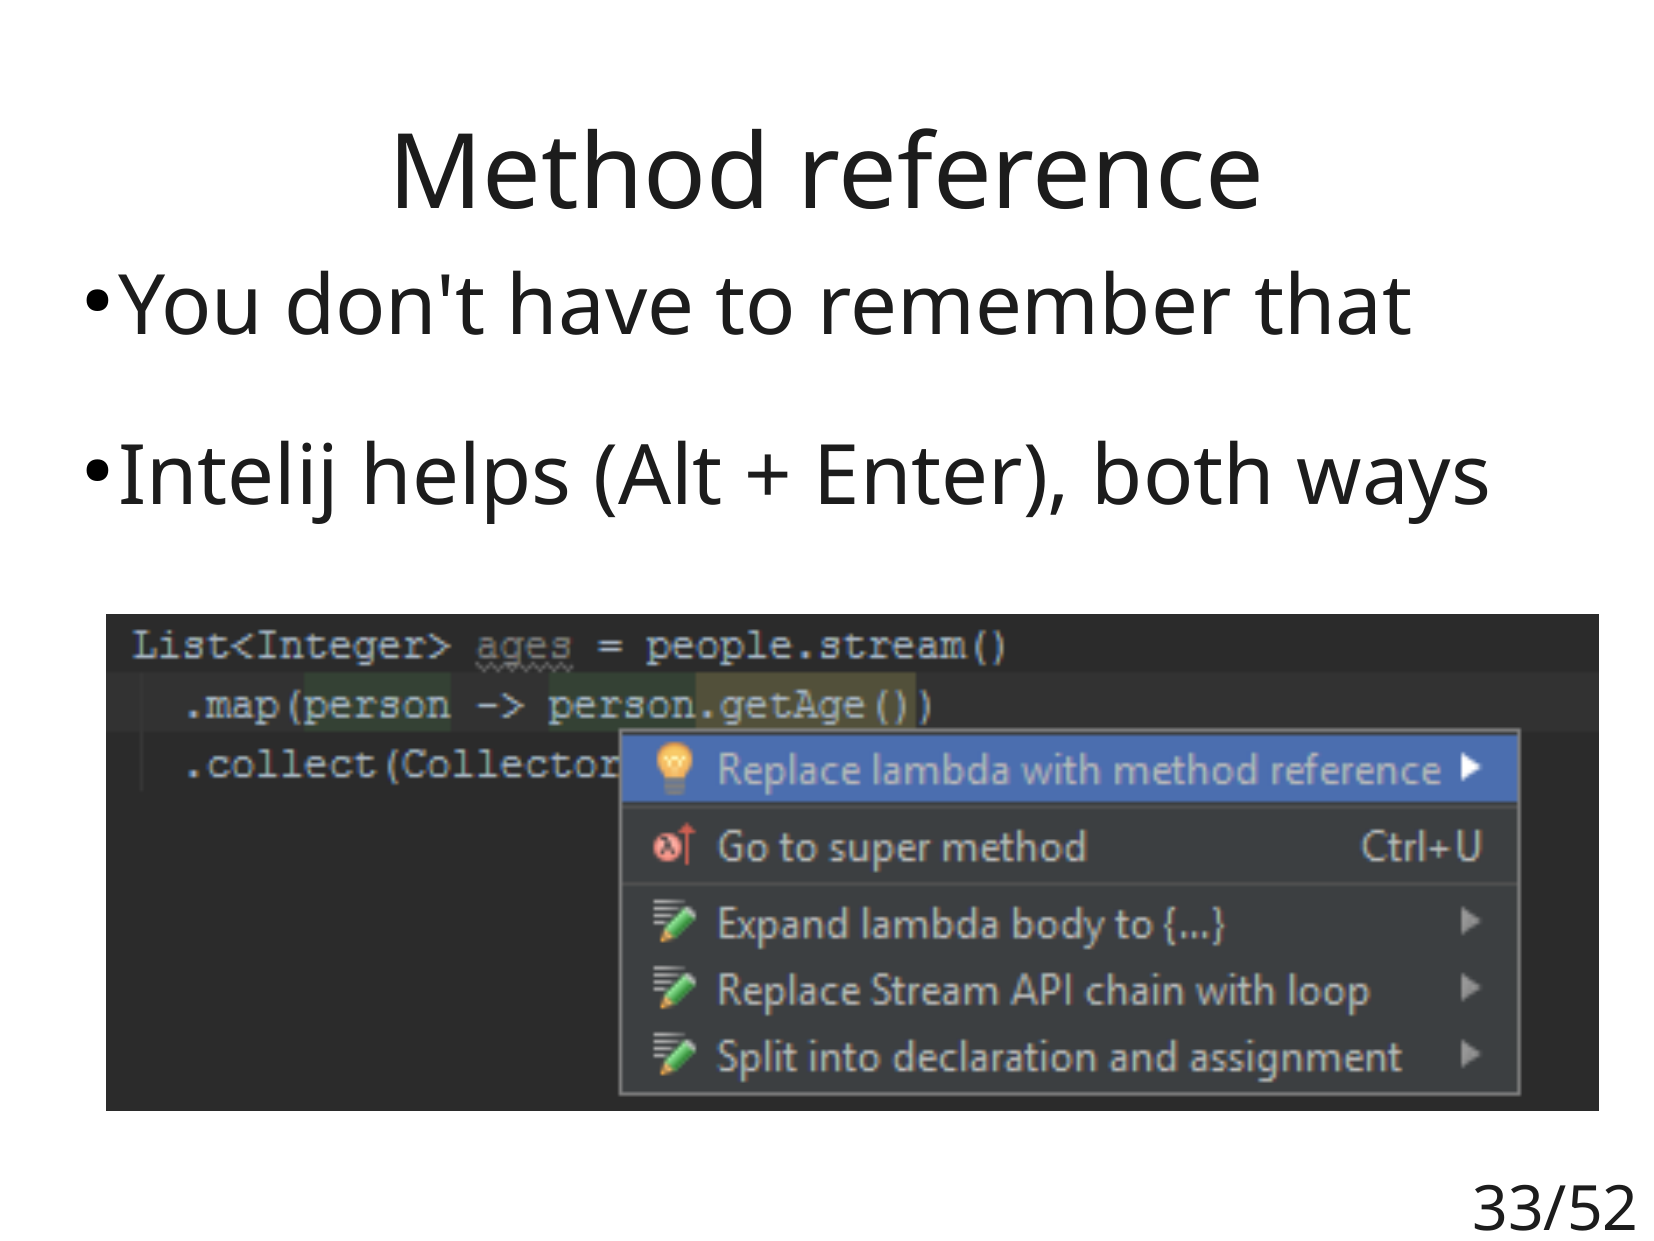

# Method reference
You don't have to remember that
Intelij helps (Alt + Enter), both ways